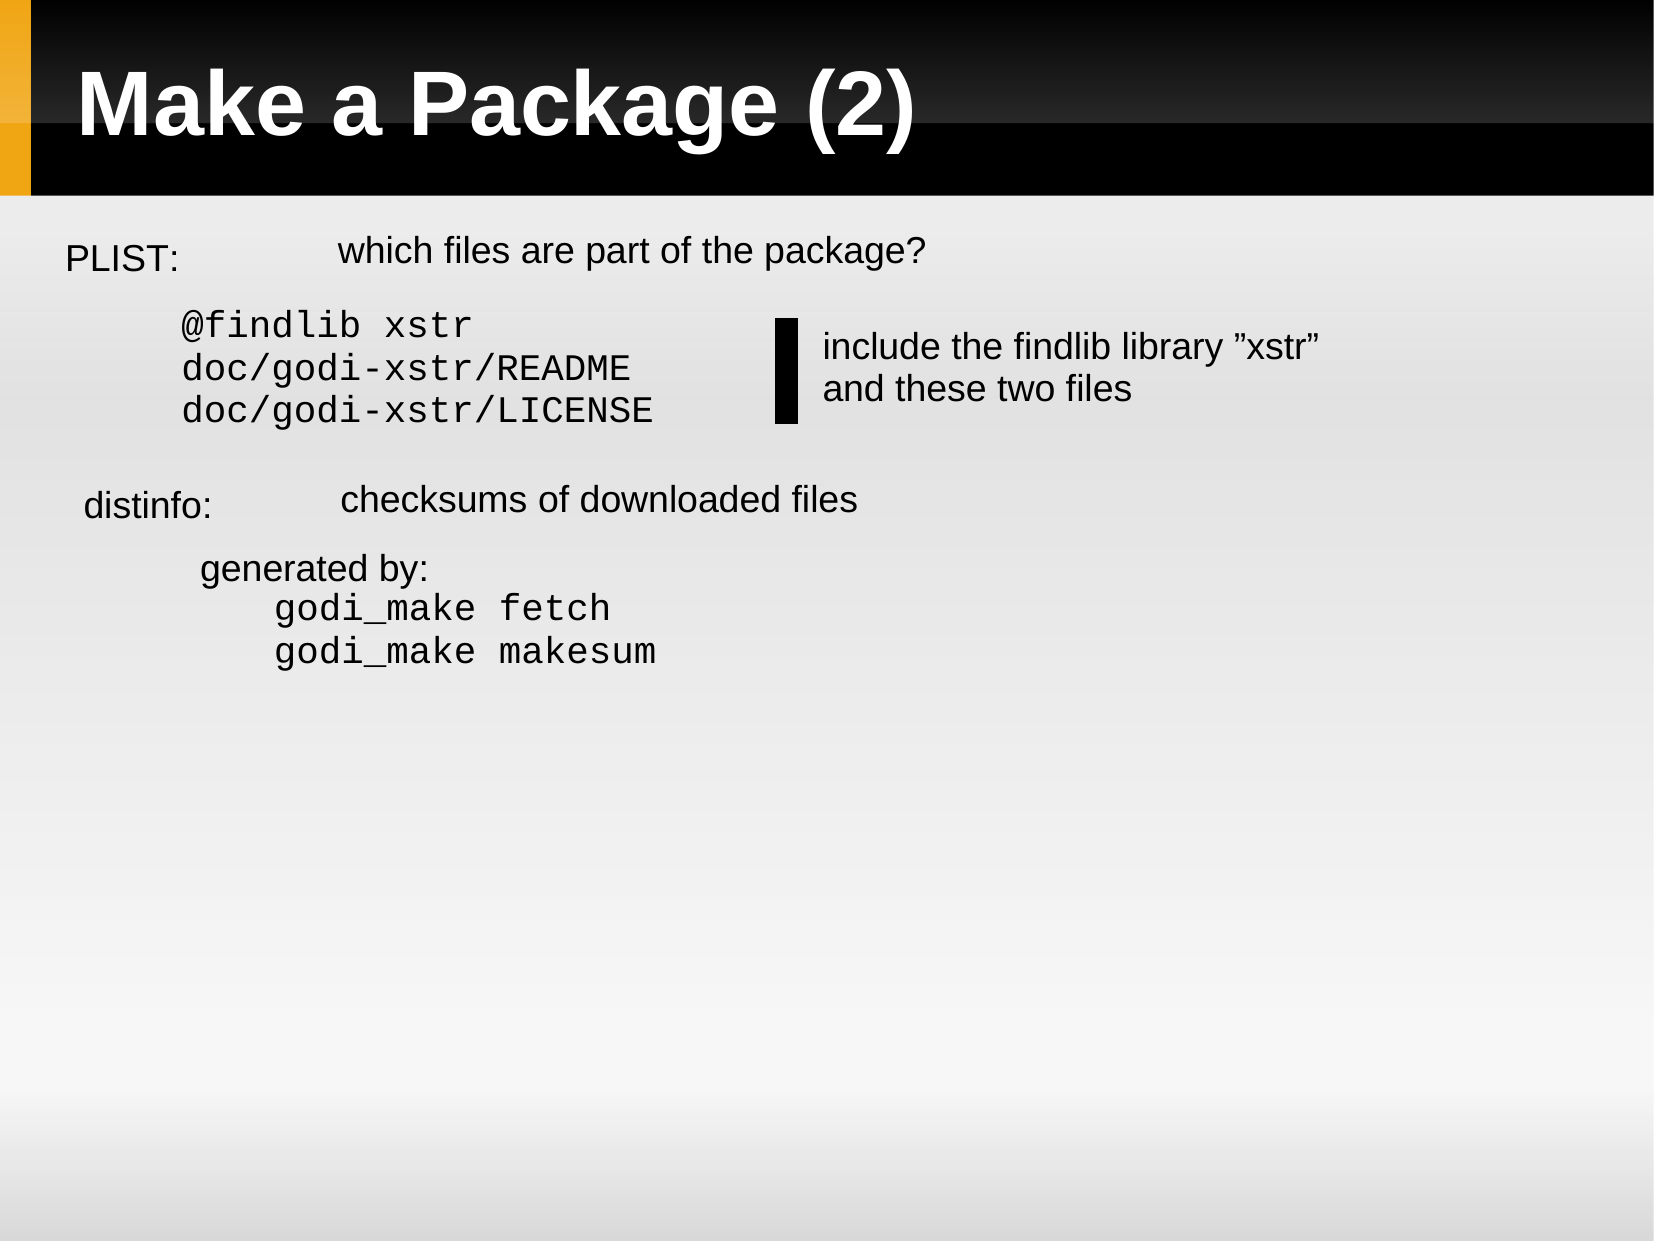

# Make a Package (2)
which files are part of the package?
PLIST:
@findlib xstr
doc/godi-xstr/README
doc/godi-xstr/LICENSE
include the findlib library ”xstr”
and these two files
checksums of downloaded files
distinfo:
generated by:
	godi_make fetch
	godi_make makesum